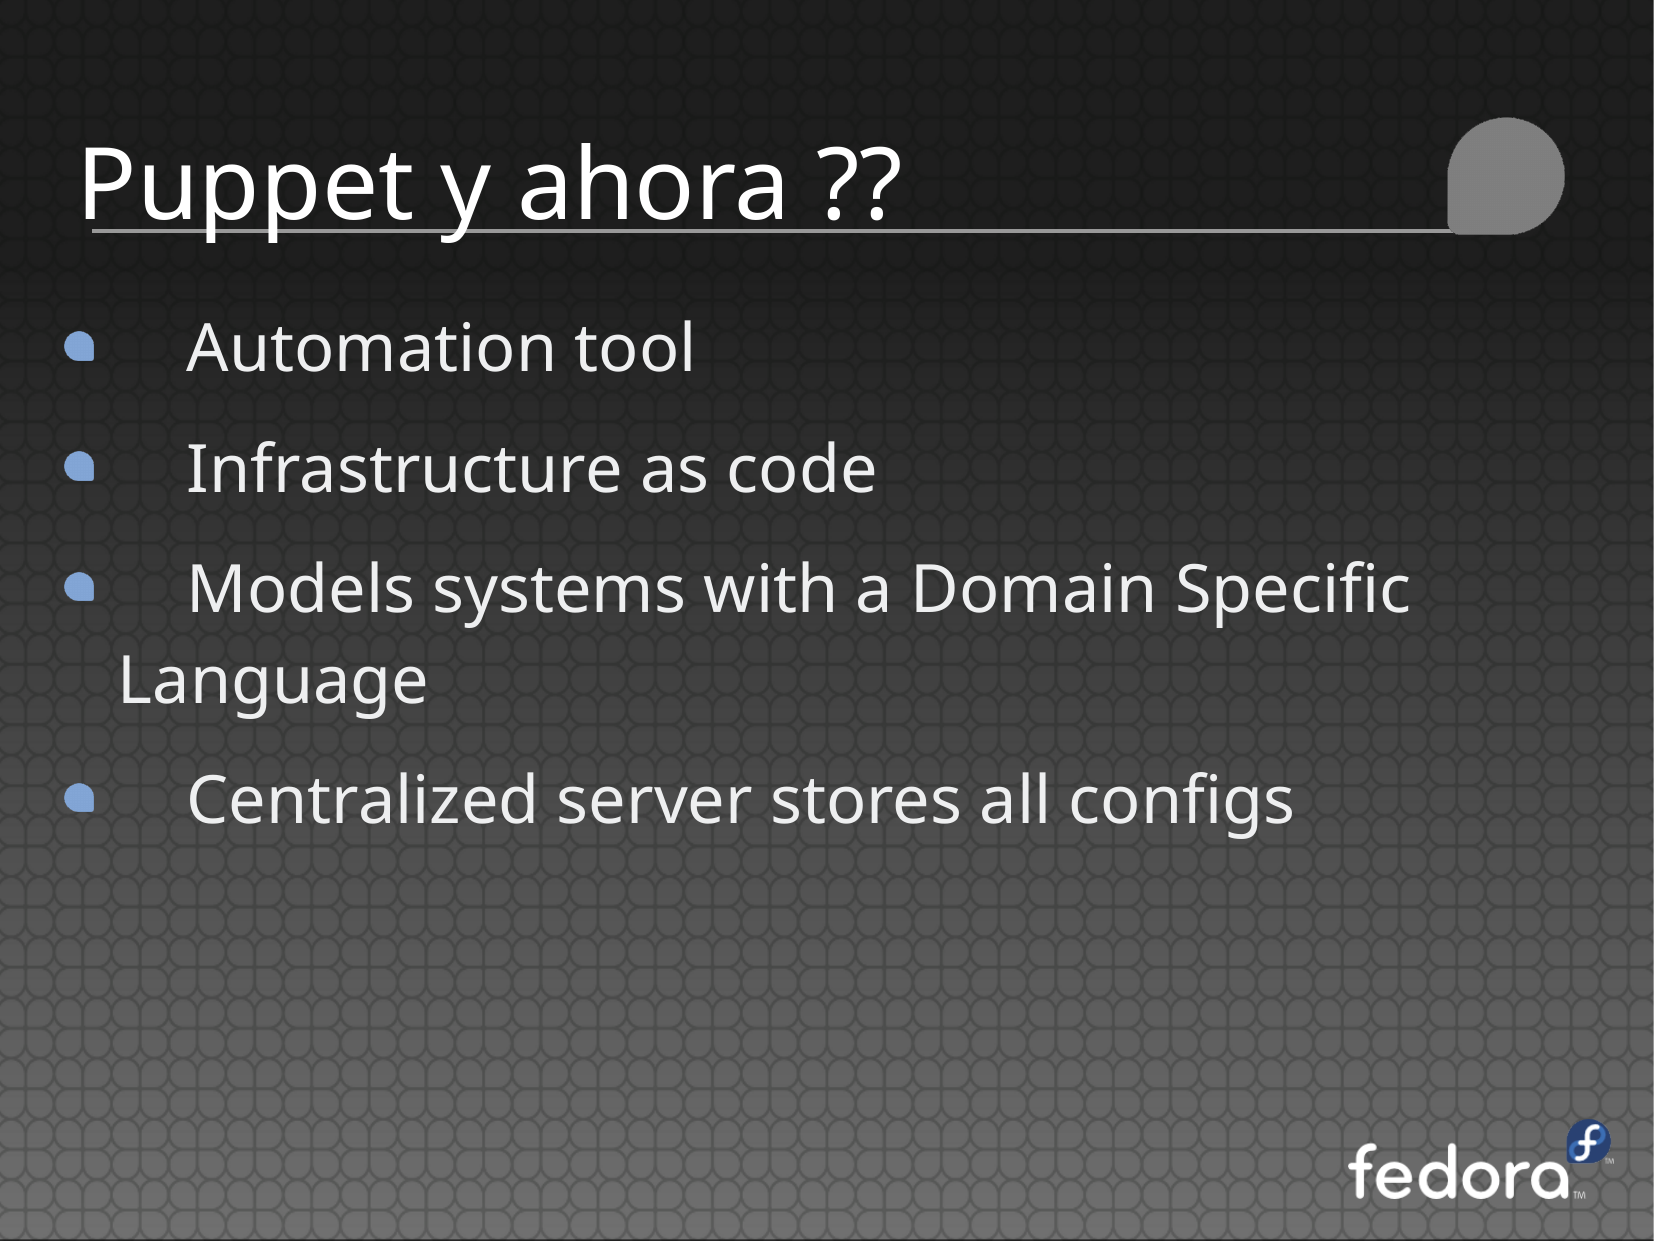

# Puppet y ahora ??
 Automation tool
 Infrastructure as code
 Models systems with a Domain Specific Language
 Centralized server stores all configs